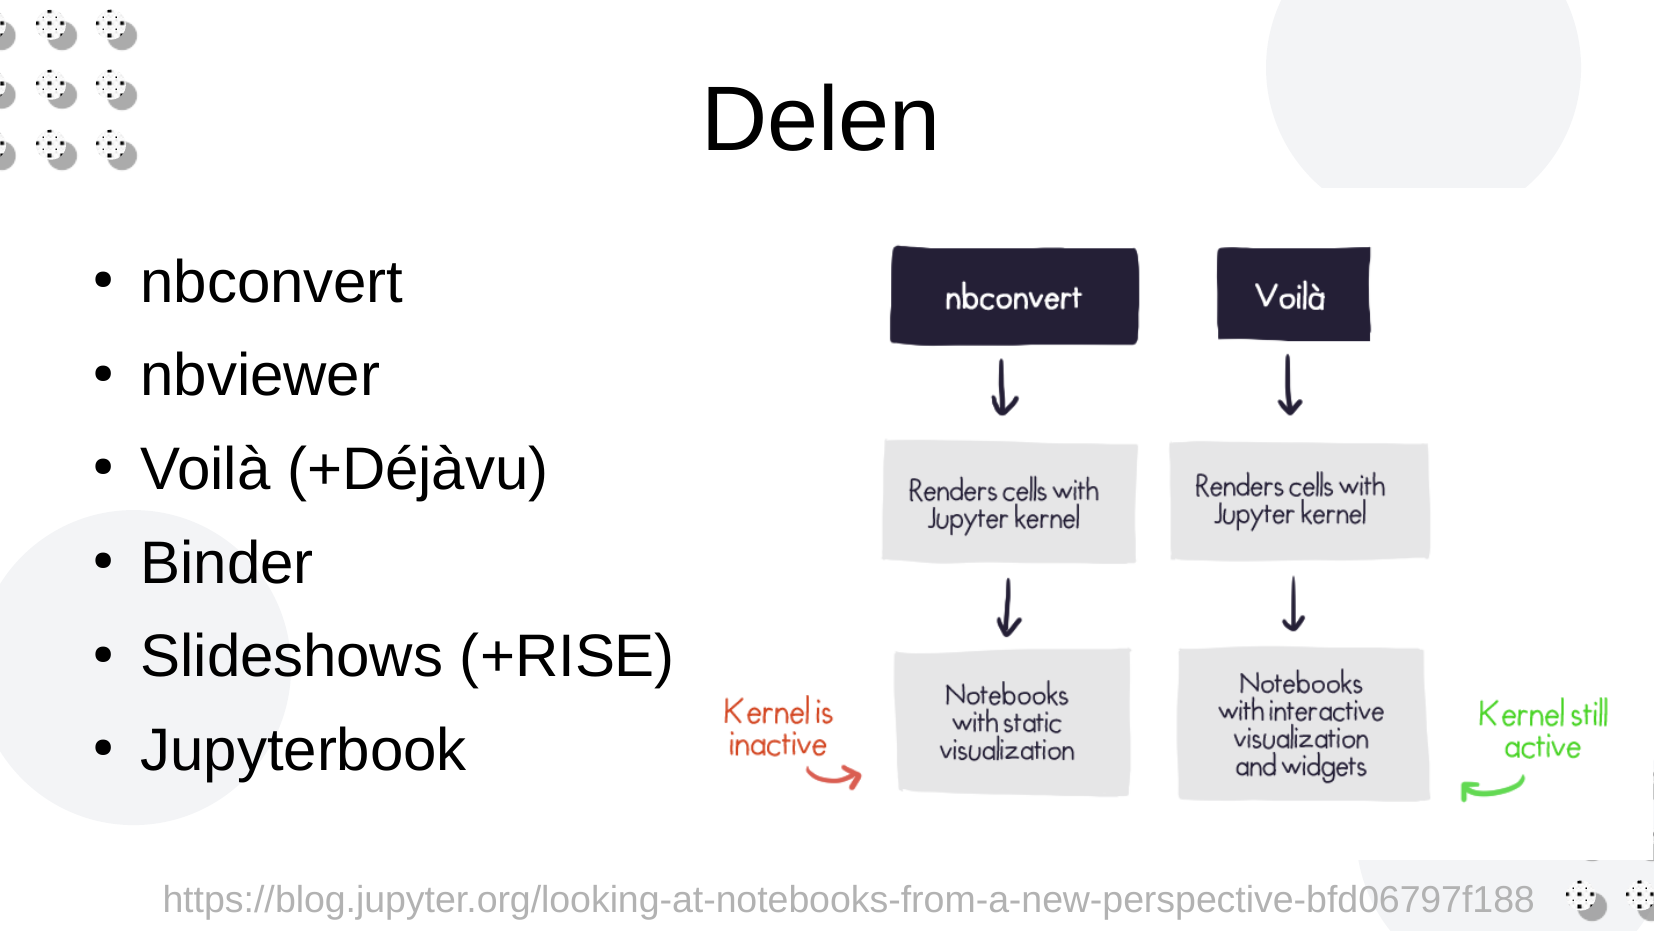

# Delen
nbconvert
nbviewer
Voilà (+Déjàvu)
Binder
Slideshows (+RISE)
Jupyterbook
https://blog.jupyter.org/looking-at-notebooks-from-a-new-perspective-bfd06797f188